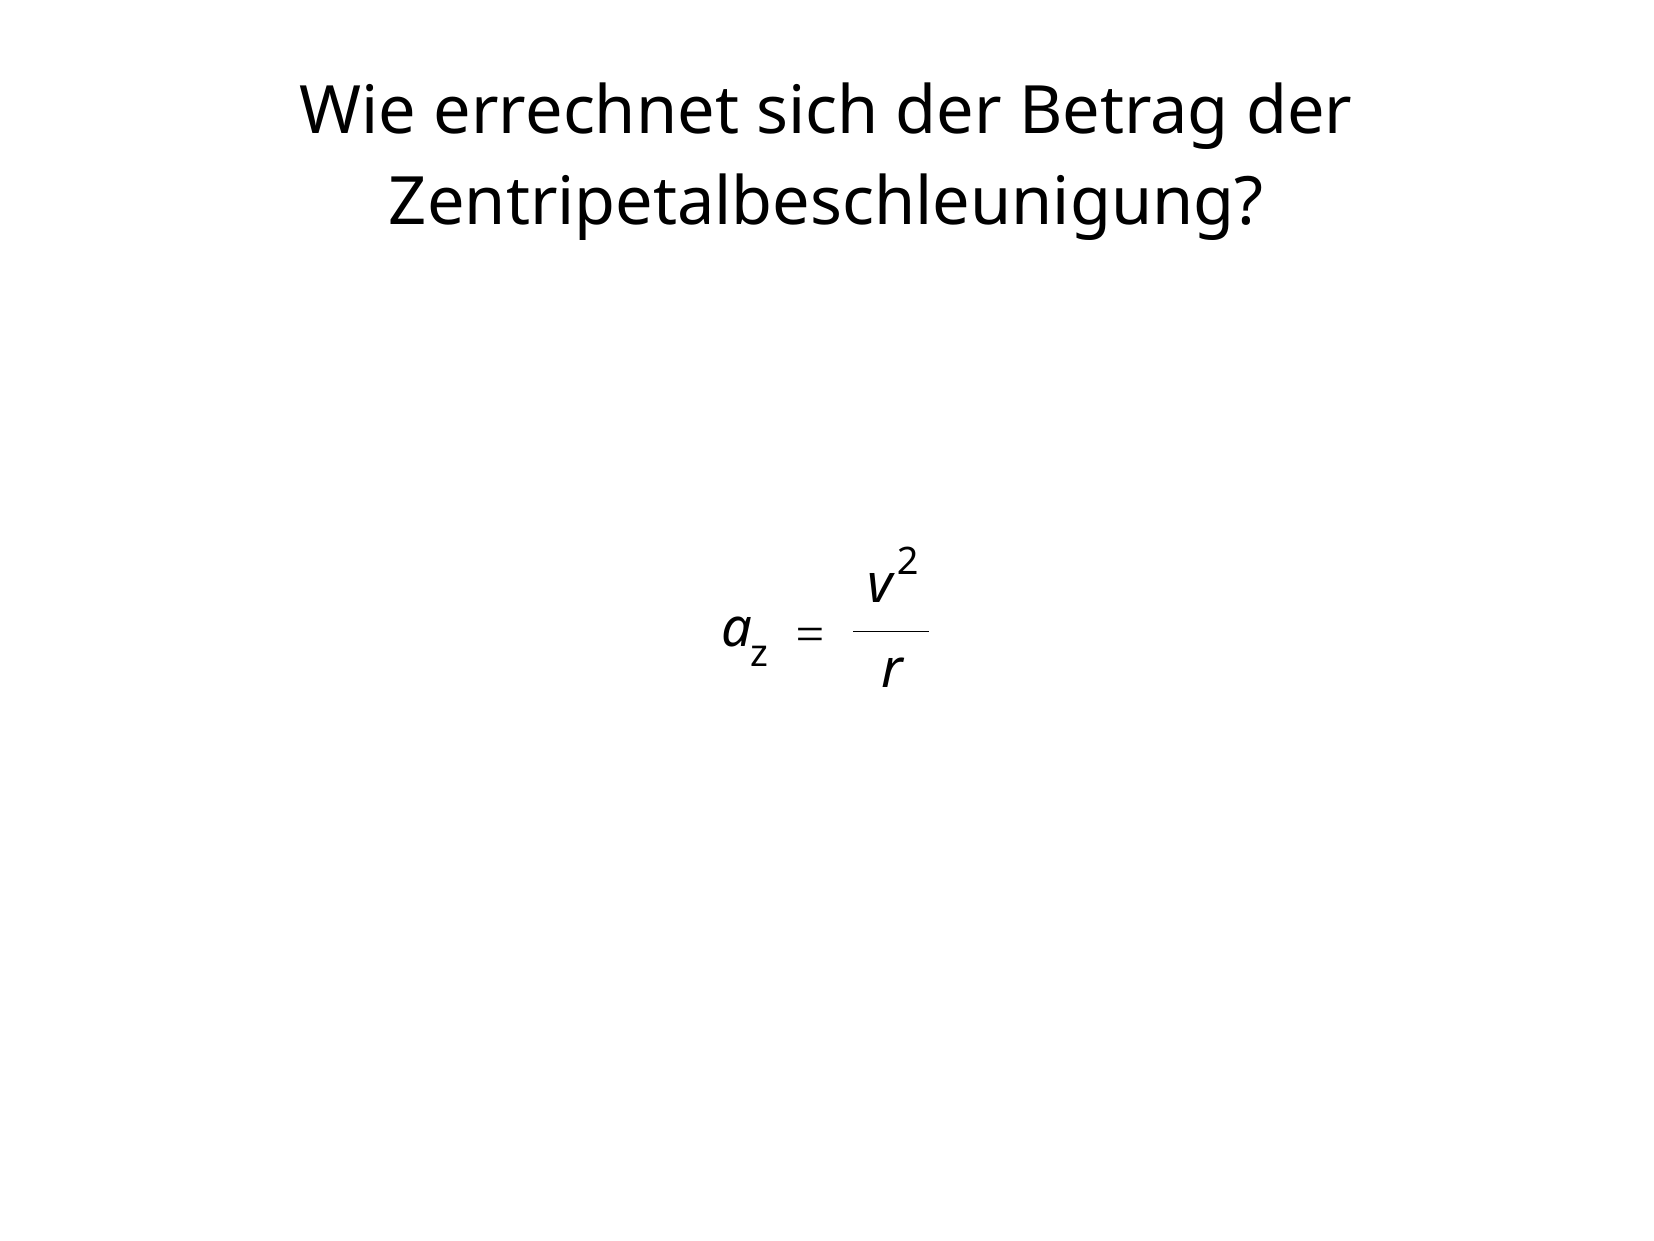

# Wie errechnet sich der Betrag der Zentripetalbeschleunigung?